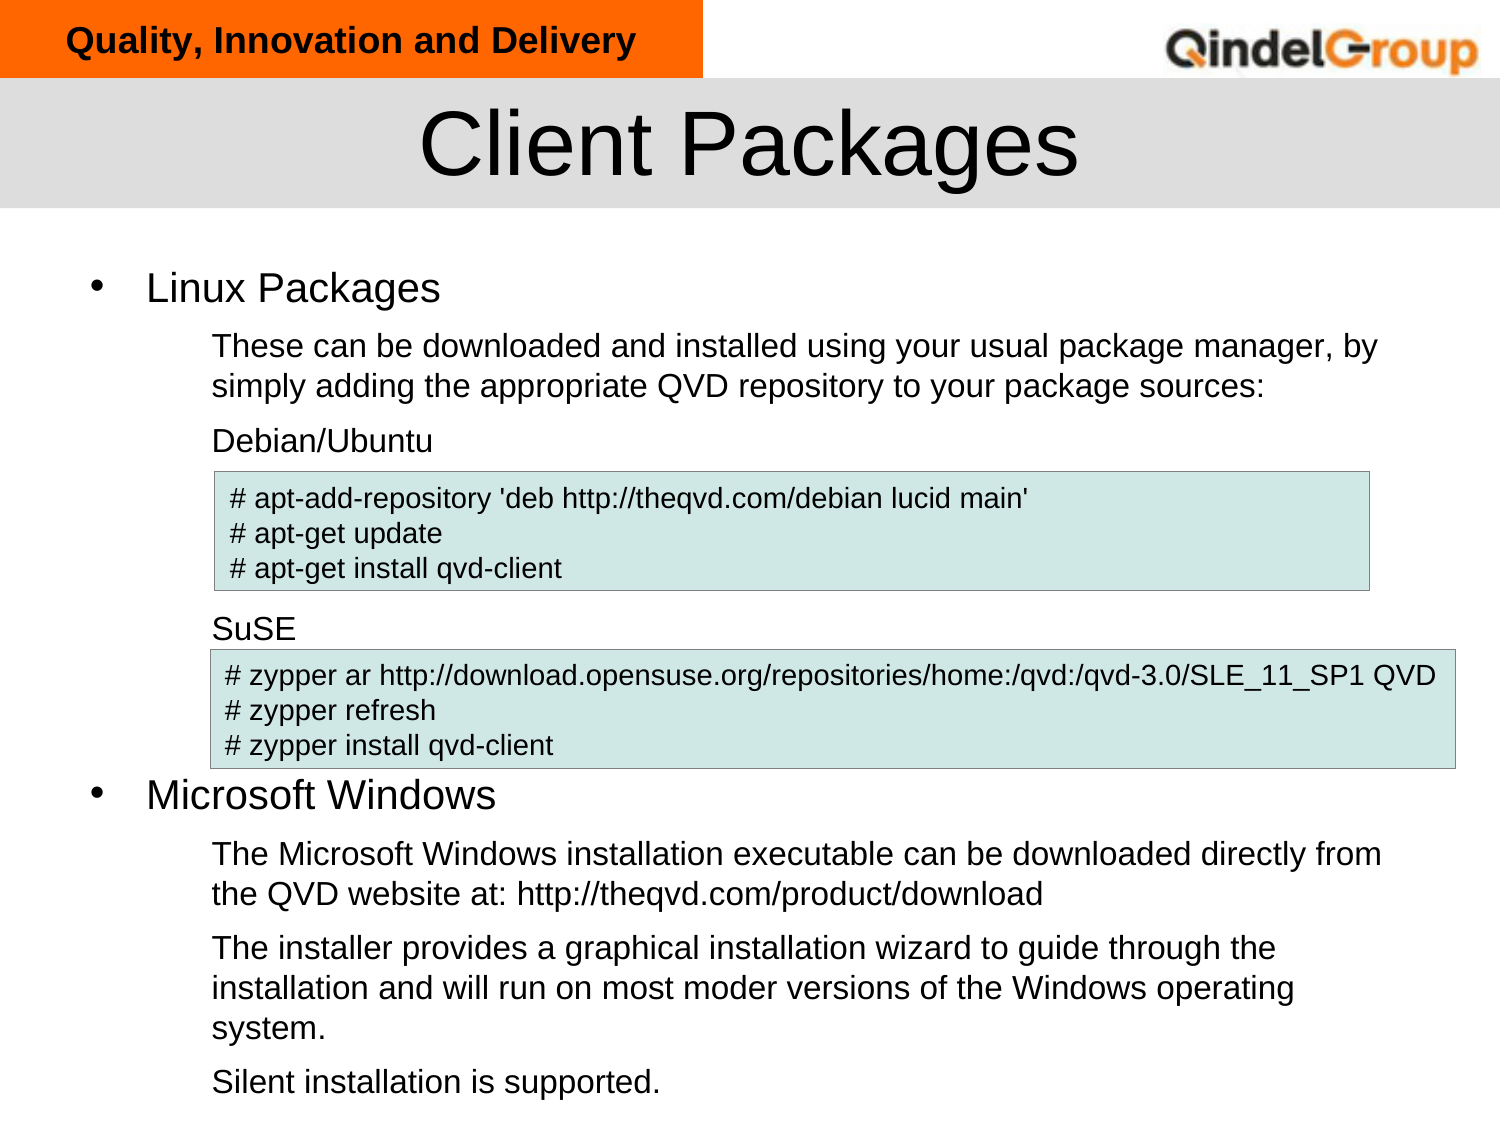

# Client Packages
Linux Packages
These can be downloaded and installed using your usual package manager, by simply adding the appropriate QVD repository to your package sources:
Debian/Ubuntu
SuSE
Microsoft Windows
The Microsoft Windows installation executable can be downloaded directly from the QVD website at: http://theqvd.com/product/download
The installer provides a graphical installation wizard to guide through the installation and will run on most moder versions of the Windows operating system.
Silent installation is supported.
# apt-add-repository 'deb http://theqvd.com/debian lucid main'
# apt-get update
# apt-get install qvd-client
# zypper ar http://download.opensuse.org/repositories/home:/qvd:/qvd-3.0/SLE_11_SP1 QVD
# zypper refresh
# zypper install qvd-client